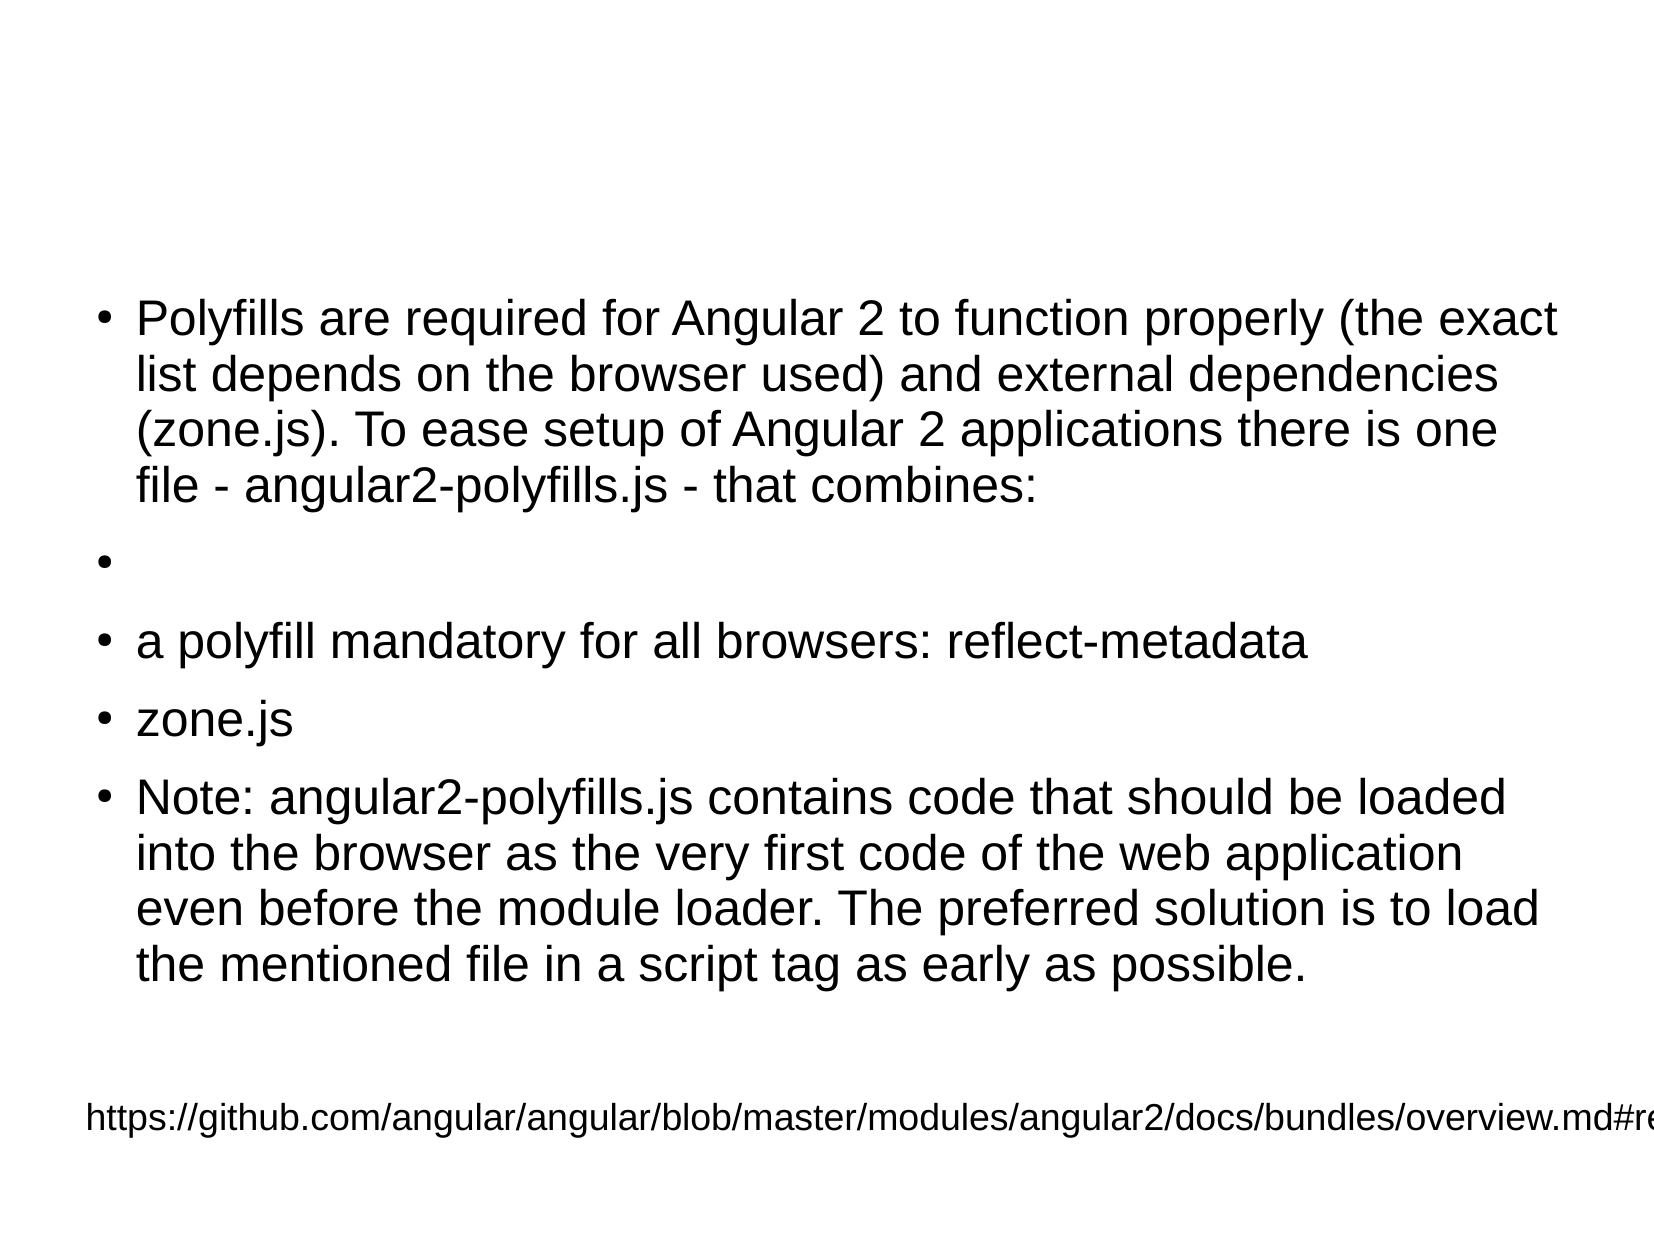

#
Polyfills are required for Angular 2 to function properly (the exact list depends on the browser used) and external dependencies (zone.js). To ease setup of Angular 2 applications there is one file - angular2-polyfills.js - that combines:
a polyfill mandatory for all browsers: reflect-metadata
zone.js
Note: angular2-polyfills.js contains code that should be loaded into the browser as the very first code of the web application even before the module loader. The preferred solution is to load the mentioned file in a script tag as early as possible.
https://github.com/angular/angular/blob/master/modules/angular2/docs/bundles/overview.md#required-polyfills